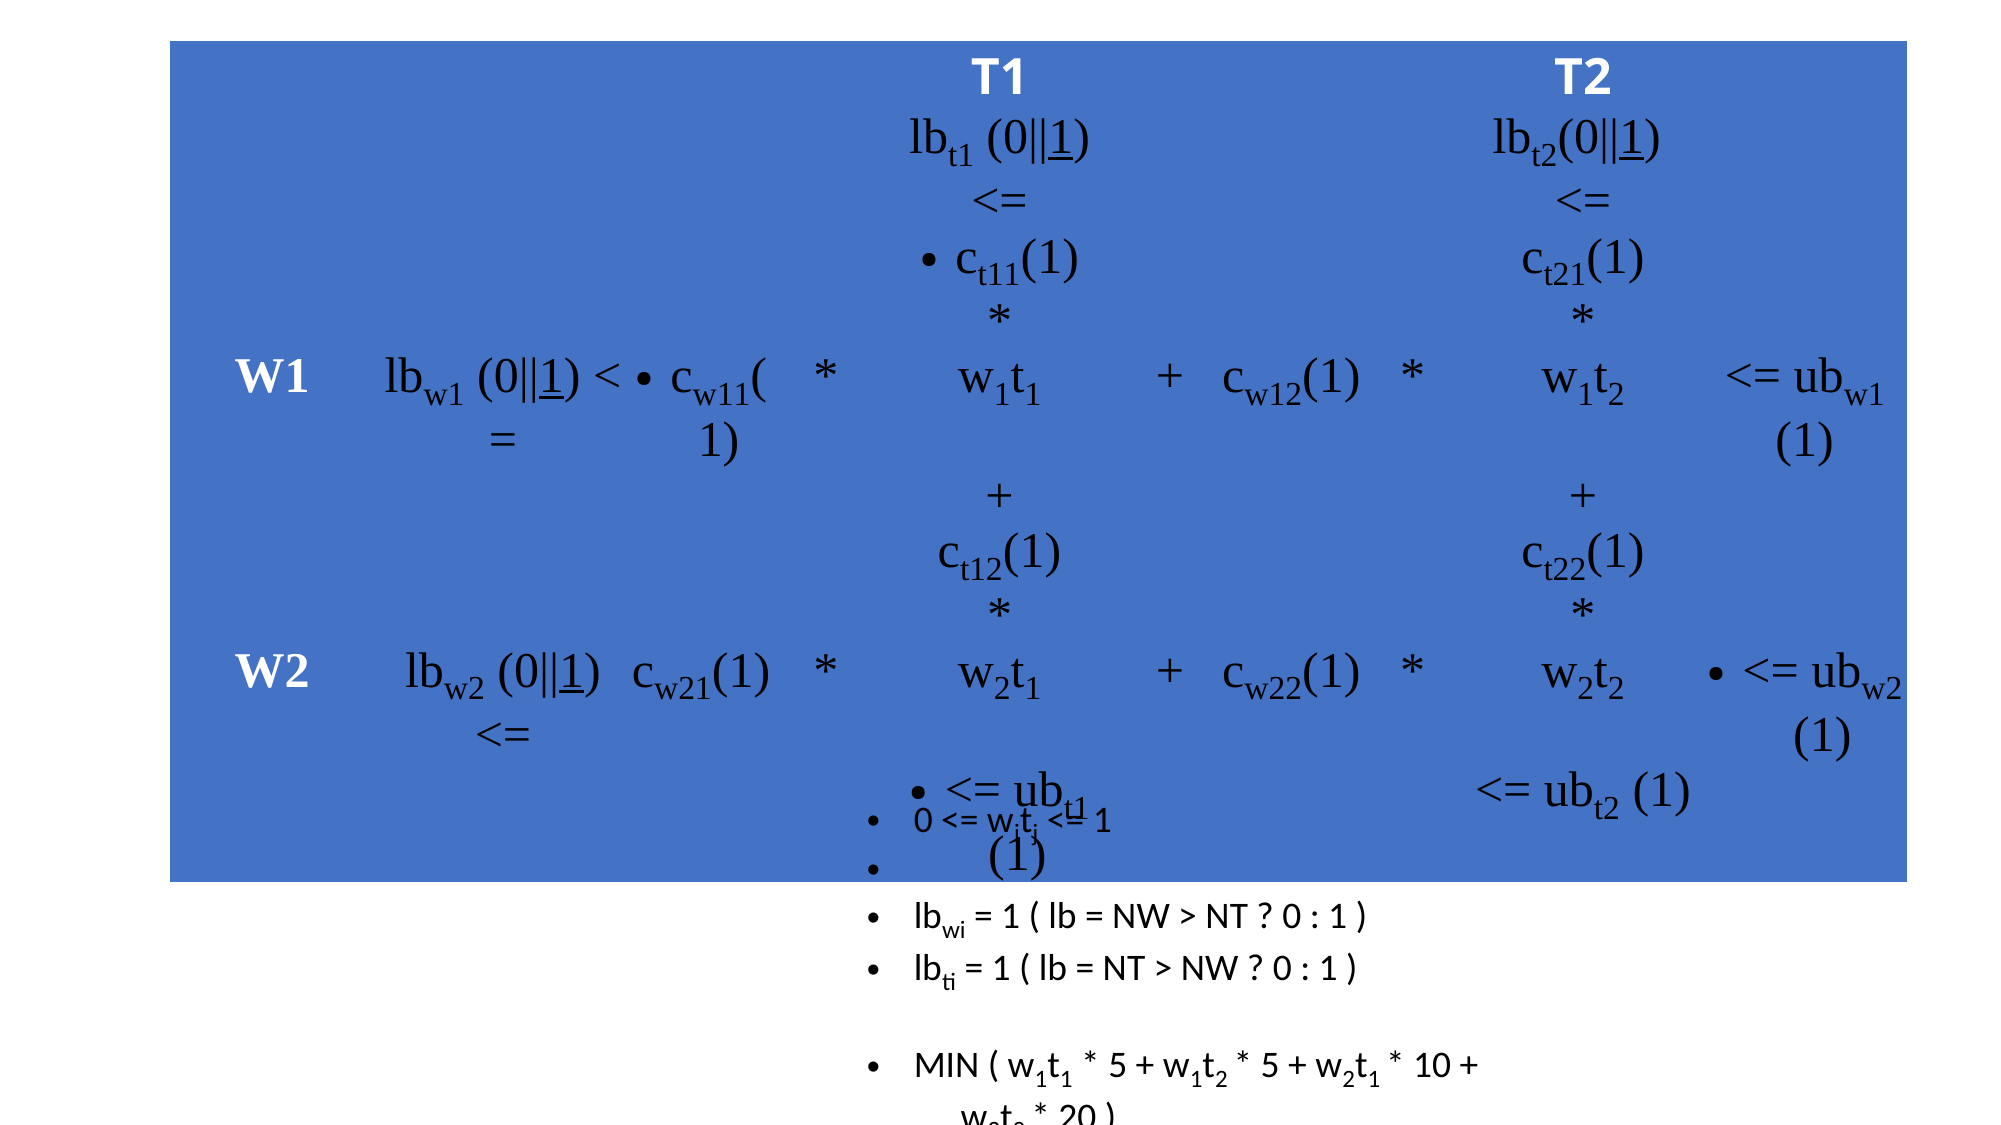

| | | | | T1 | | | | T2 | |
| --- | --- | --- | --- | --- | --- | --- | --- | --- | --- |
| | | | | lbt1 (0||1) <= | | | | lbt2(0||1) <= | |
| | | | | ct11(1) | | | | ct21(1) | |
| | | | | \* | | | | \* | |
| W1 | lbw1 (0||1) < = | cw11(1) | \* | w1t1 | + | cw12(1) | \* | w1t2 | <= ubw1 (1) |
| | | | | + | | | | + | |
| | | | | ct12(1) | | | | ct22(1) | |
| | | | | \* | | | | \* | |
| W2 | lbw2 (0||1) <= | cw21(1) | \* | w2t1 | + | cw22(1) | \* | w2t2 | <= ubw2 (1) |
| | | | | <= ubt1 (1) | | | | <= ubt2 (1) | |
0 <= witj <= 1
lbwi = 1 ( lb = NW > NT ? 0 : 1 )
lbti = 1 ( lb = NT > NW ? 0 : 1 )
MIN ( w1t1 * 5 + w1t2 * 5 + w2t1 * 10 + w2t2 * 20 )